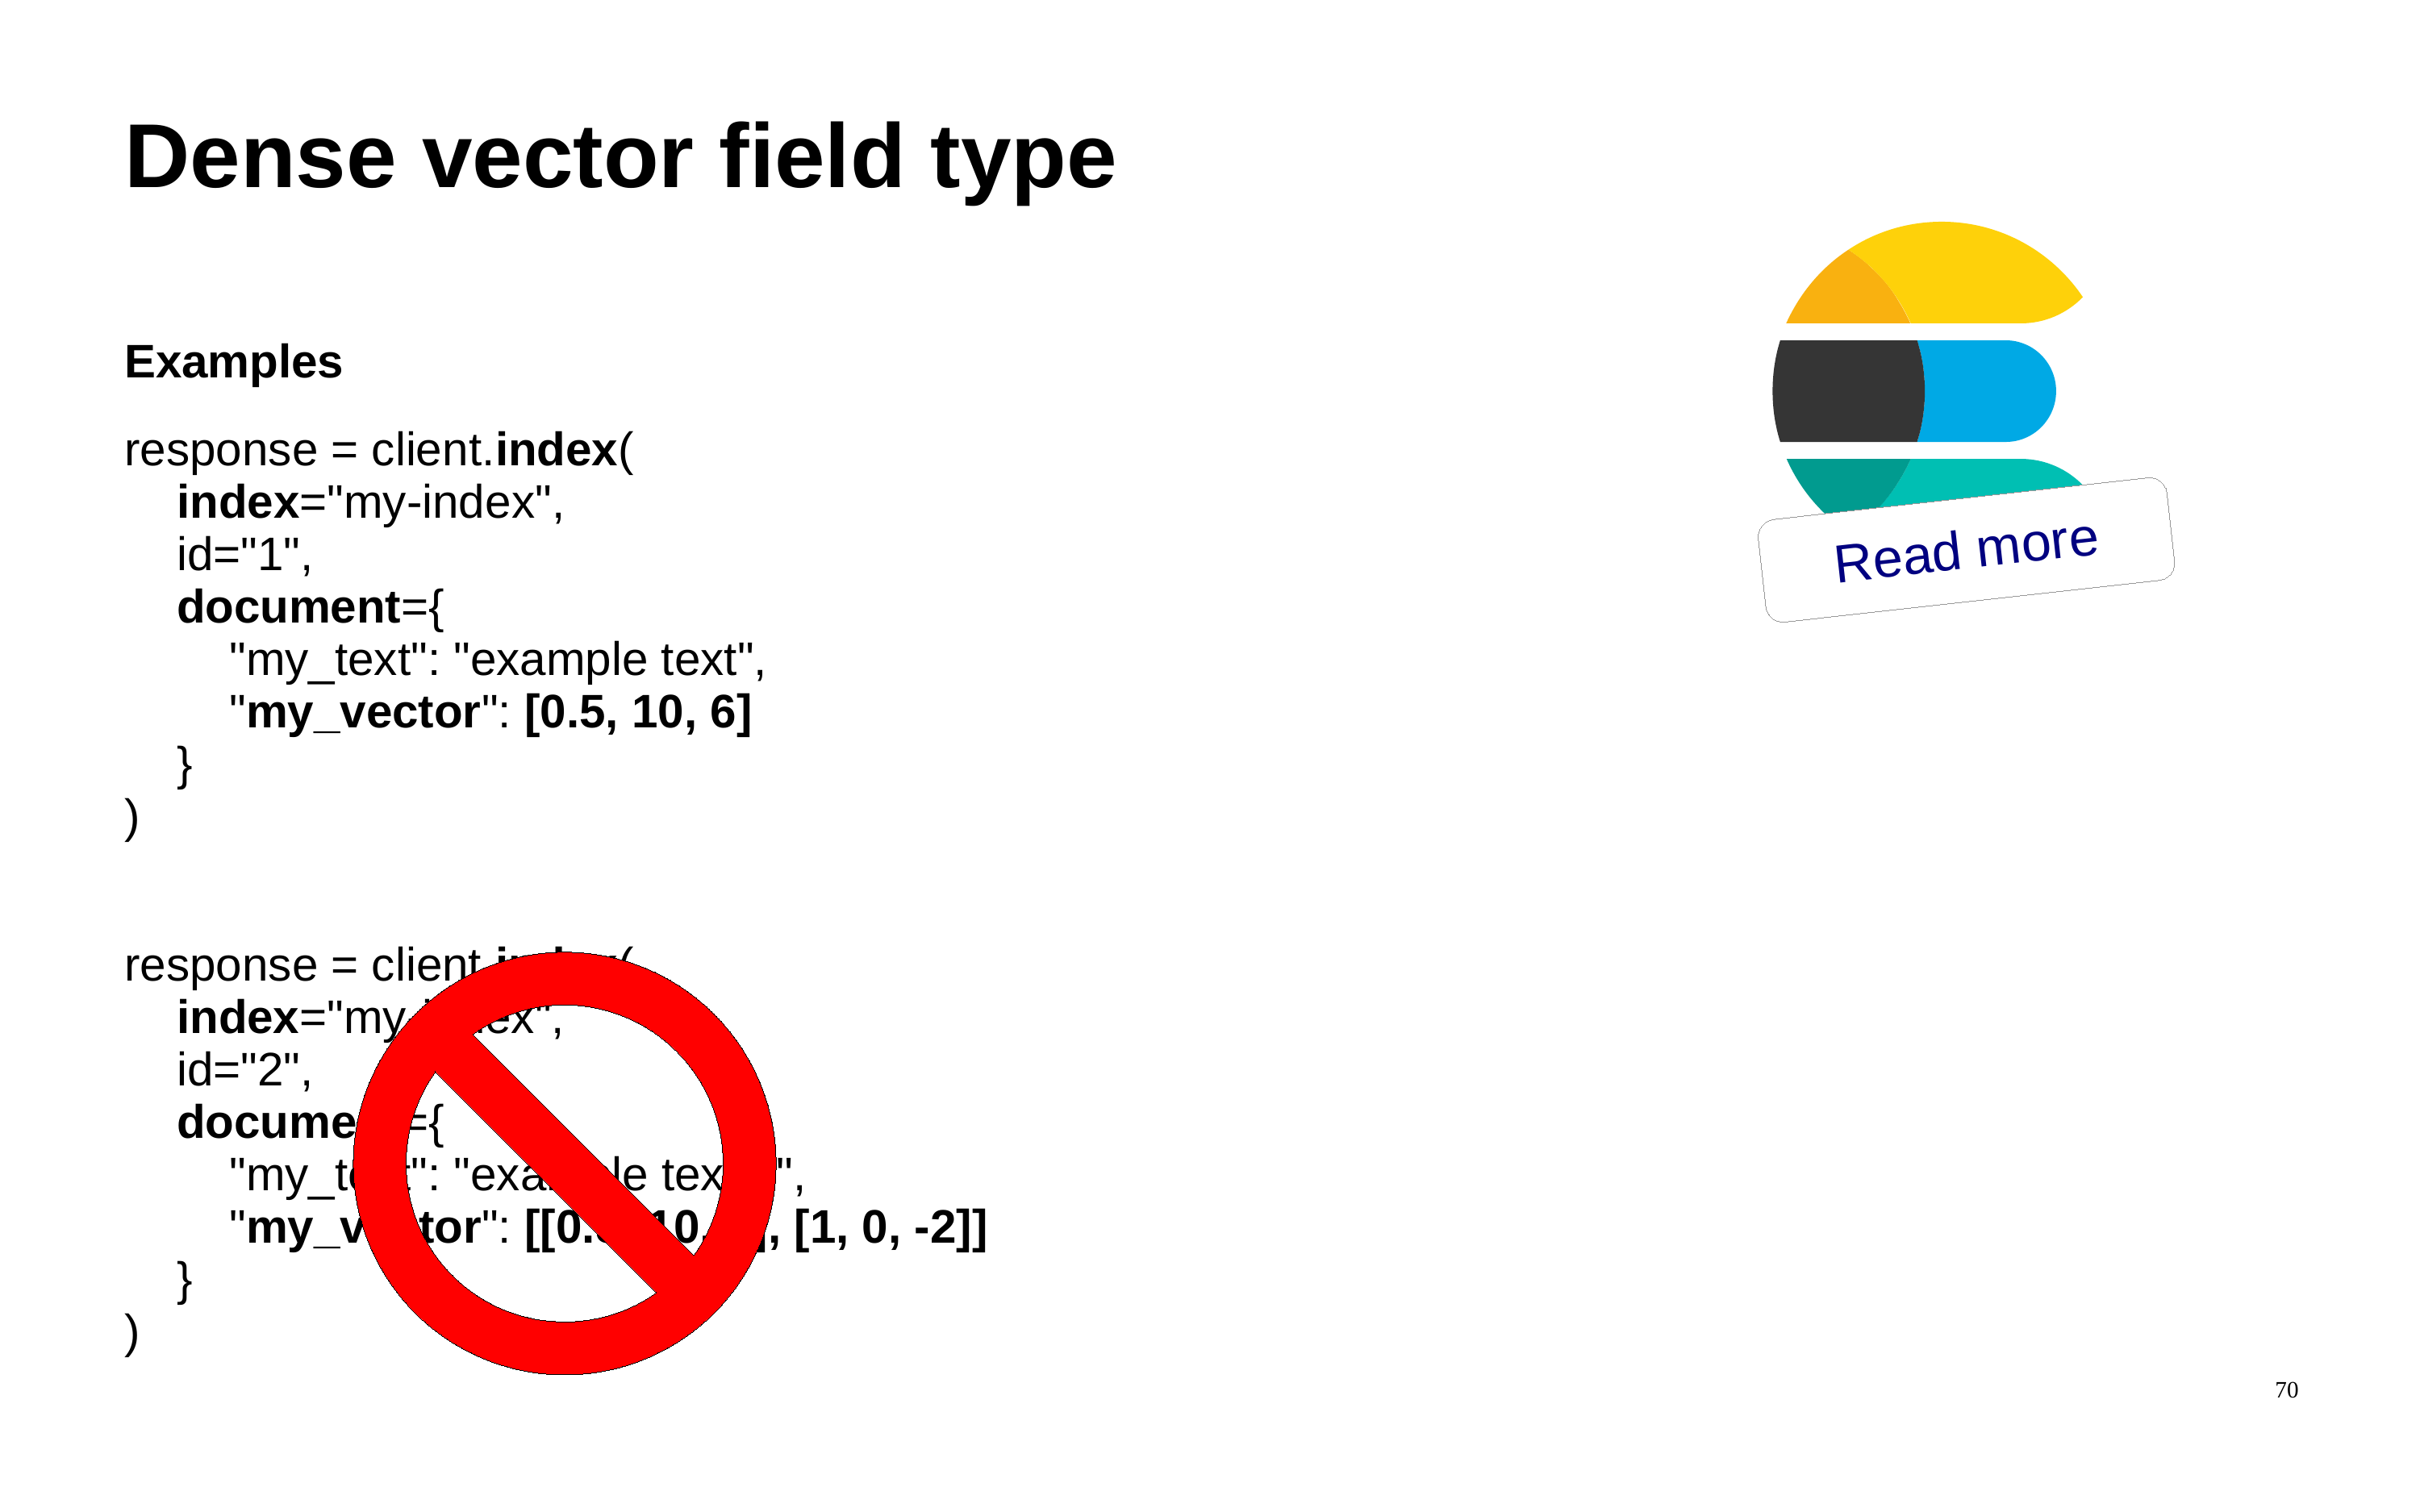

Dense vector field type
Examples
response = client.index(
 index="my-index",
 id="1",
 document={
 "my_text": "example text",
 "my_vector": [0.5, 10, 6]
 }
)
Read more
response = client.index(
 index="my-index",
 id="2",
 document={
 "my_text": "example text 2",
 "my_vector": [[0.5, 10, 6], [1, 0, -2]]
 }
)
70